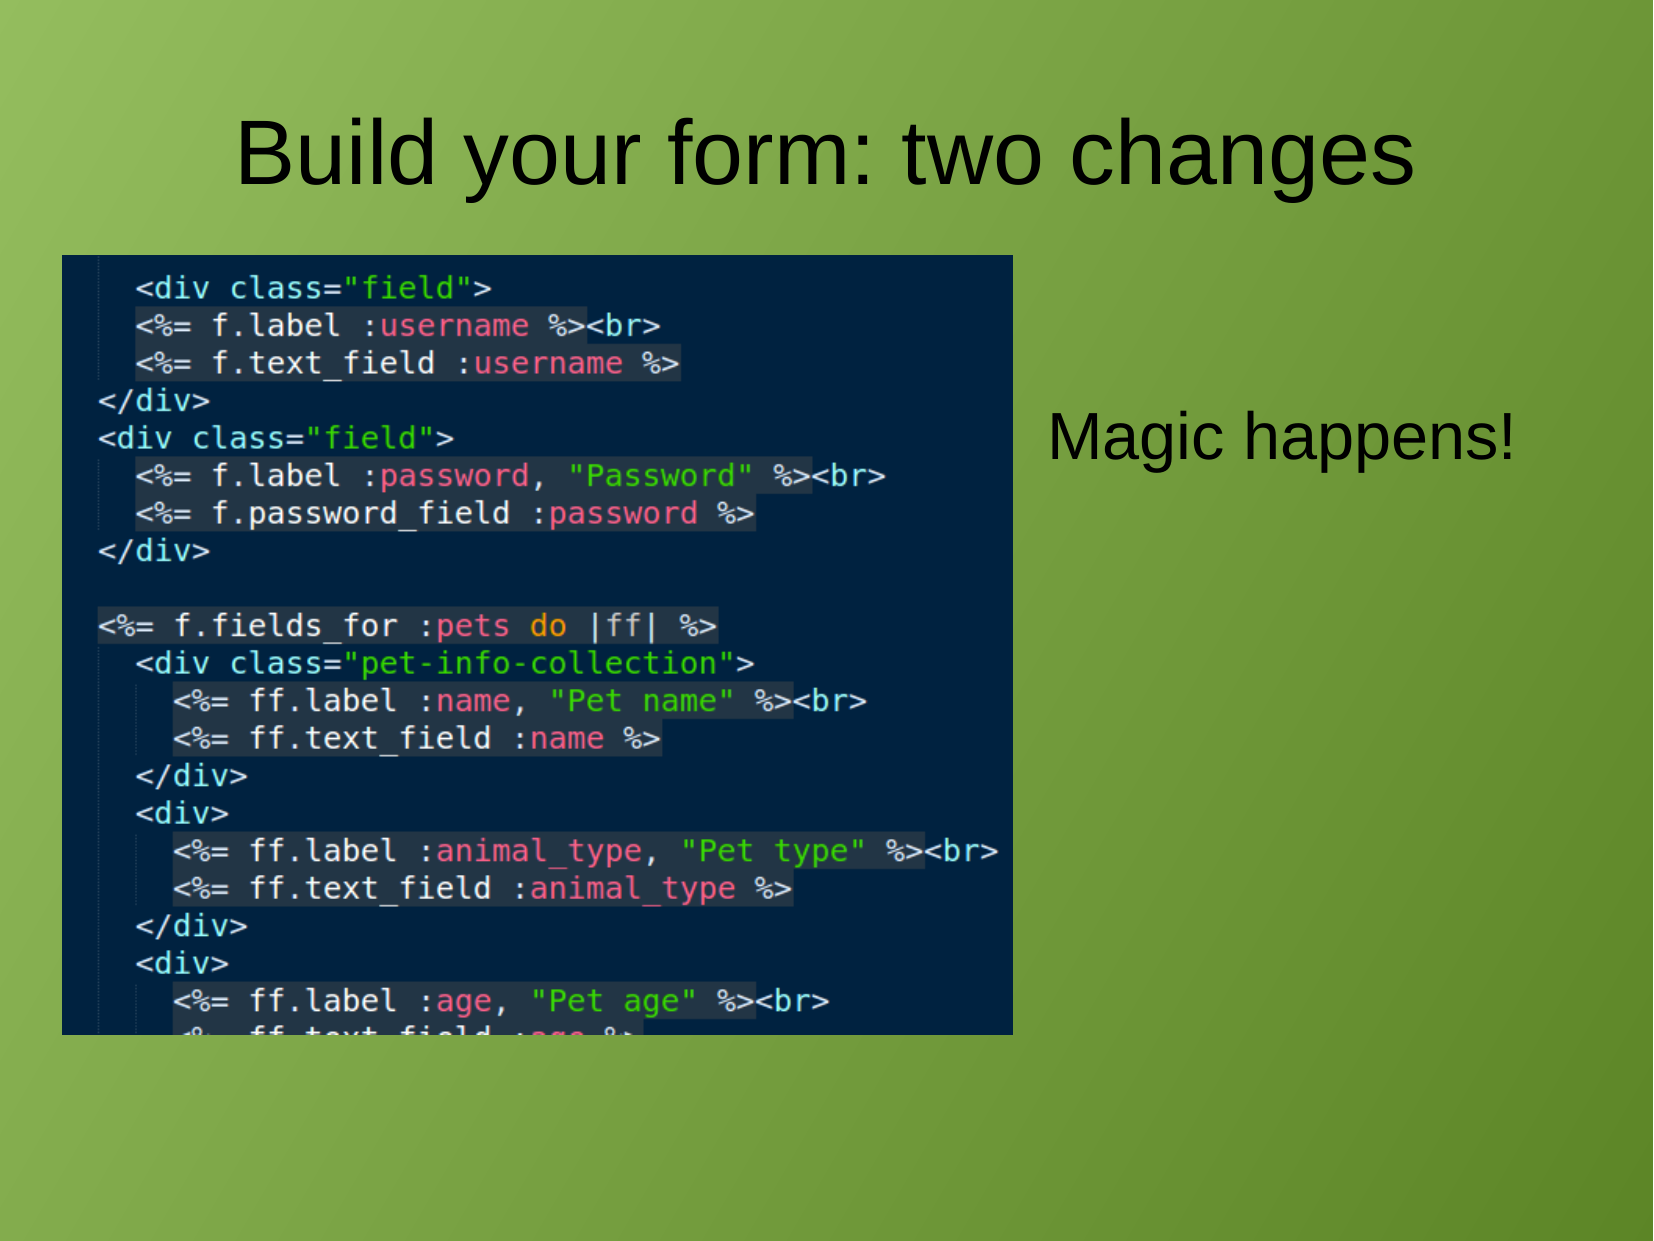

# Build your form: two changes
Magic happens!